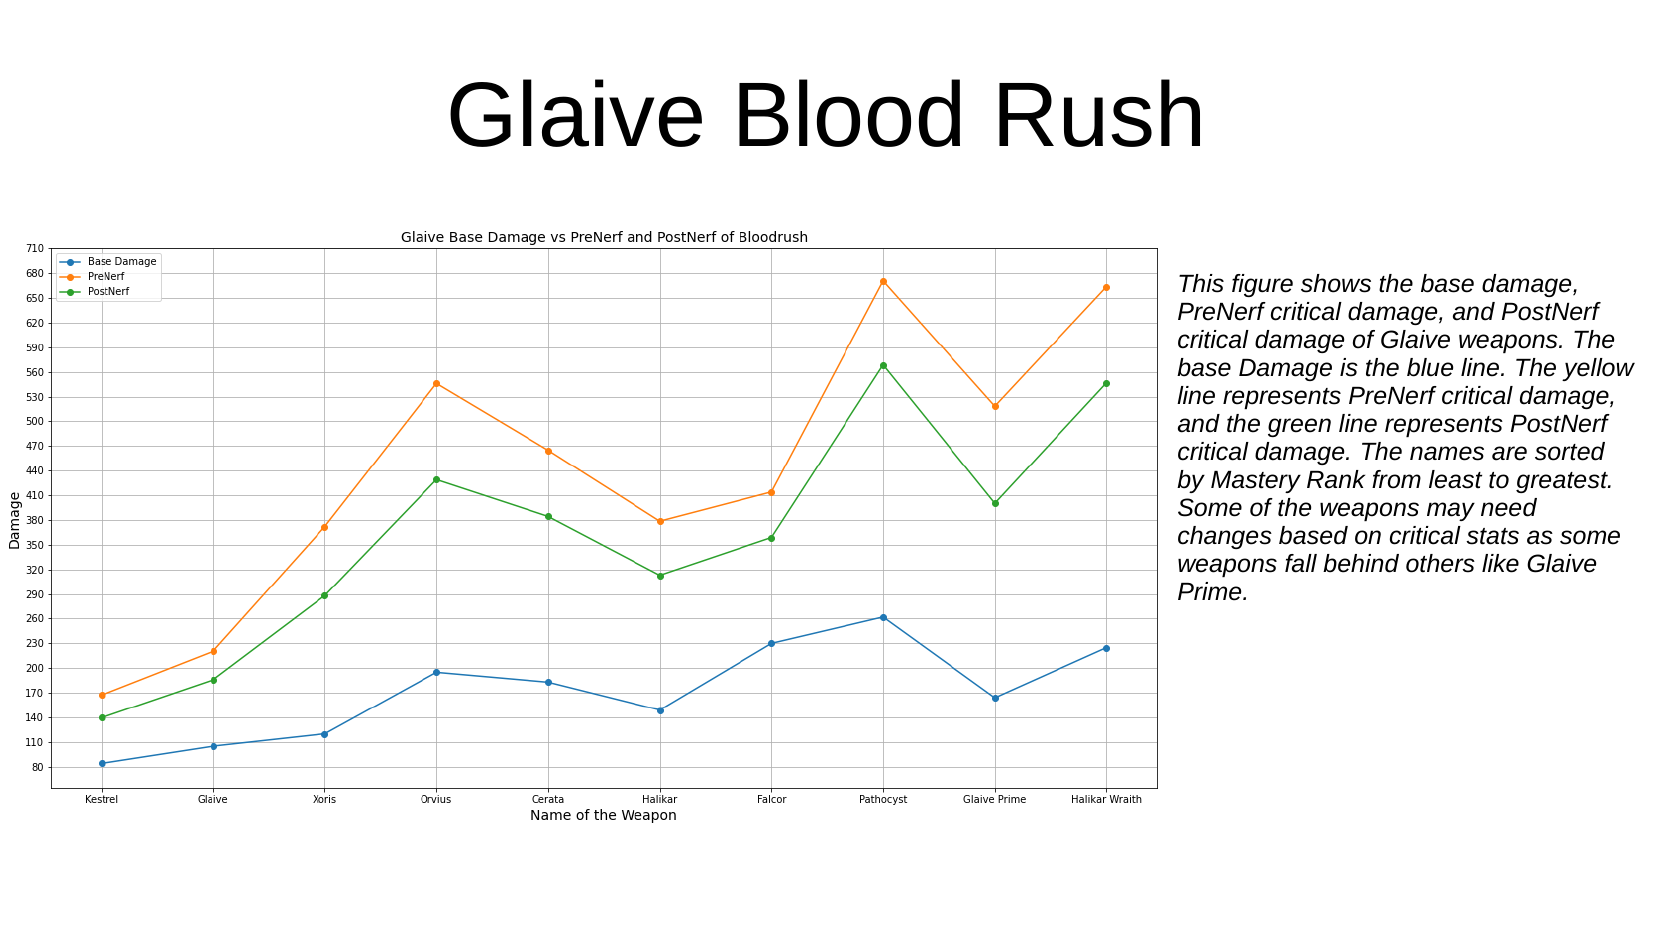

# Glaive Blood Rush
This figure shows the base damage, PreNerf critical damage, and PostNerf critical damage of Glaive weapons. The base Damage is the blue line. The yellow line represents PreNerf critical damage, and the green line represents PostNerf critical damage. The names are sorted by Mastery Rank from least to greatest. Some of the weapons may need changes based on critical stats as some weapons fall behind others like Glaive Prime.